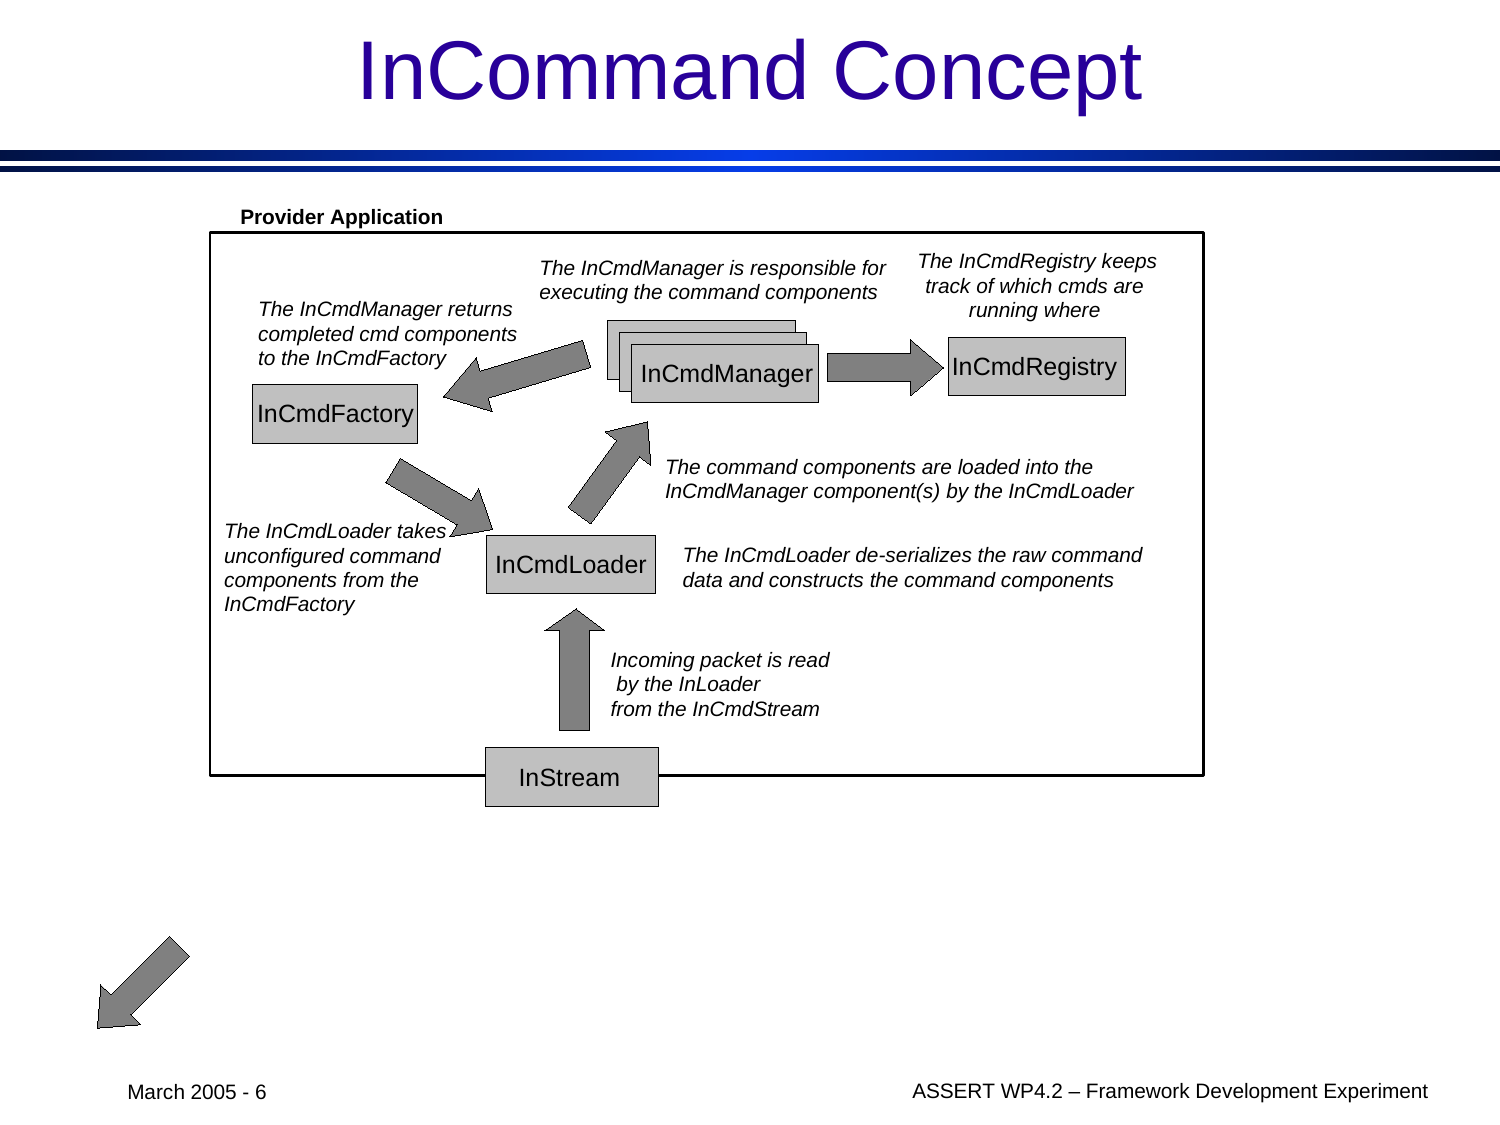

# InCommand Concept
Provider Application
The InCmdRegistry keeps
track of which cmds are
running where
The InCmdManager is responsible for
executing the command components
The InCmdManager returns
completed cmd components
to the InCmdFactory
InCmdRegistry
InCmdManager
InCmdFactory
The command components are loaded into the
InCmdManager component(s) by the InCmdLoader
The InCmdLoader takes
unconfigured command
components from the
InCmdFactory
The InCmdLoader de-serializes the raw command
data and constructs the command components
InCmdLoader
Incoming packet is read
 by the InLoader
from the InCmdStream
InStream